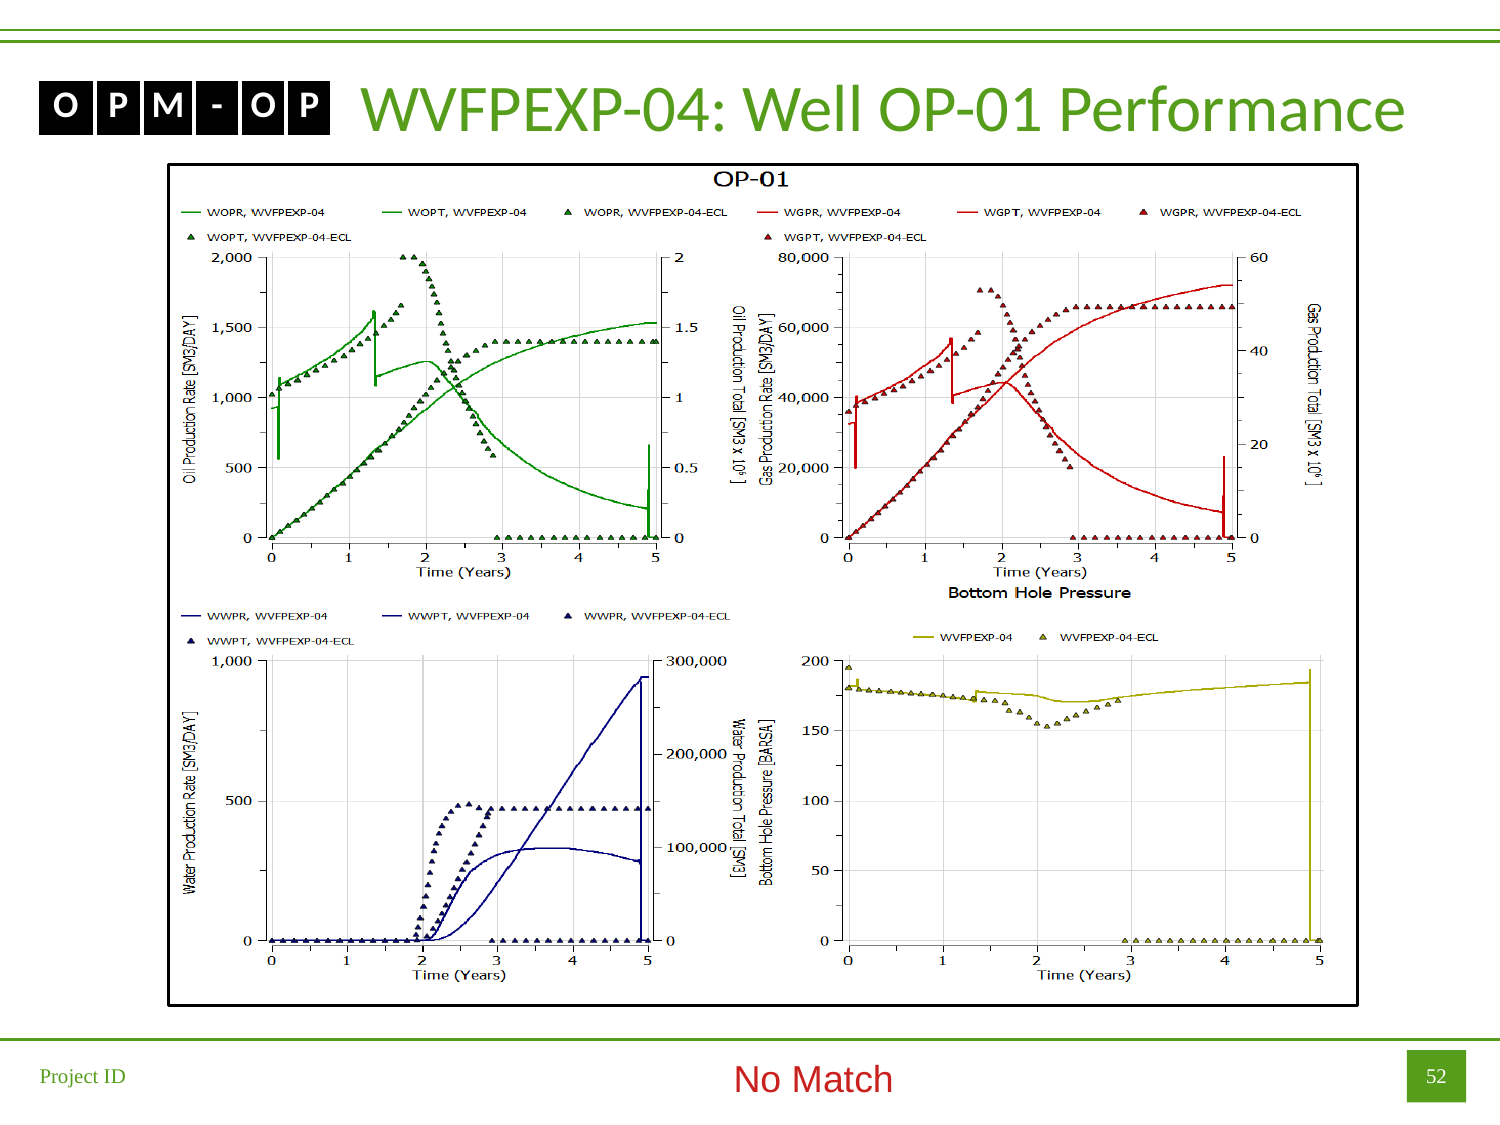

# WVFPEXP-04: Well OP-01 Performance
Project ID
52
No Match